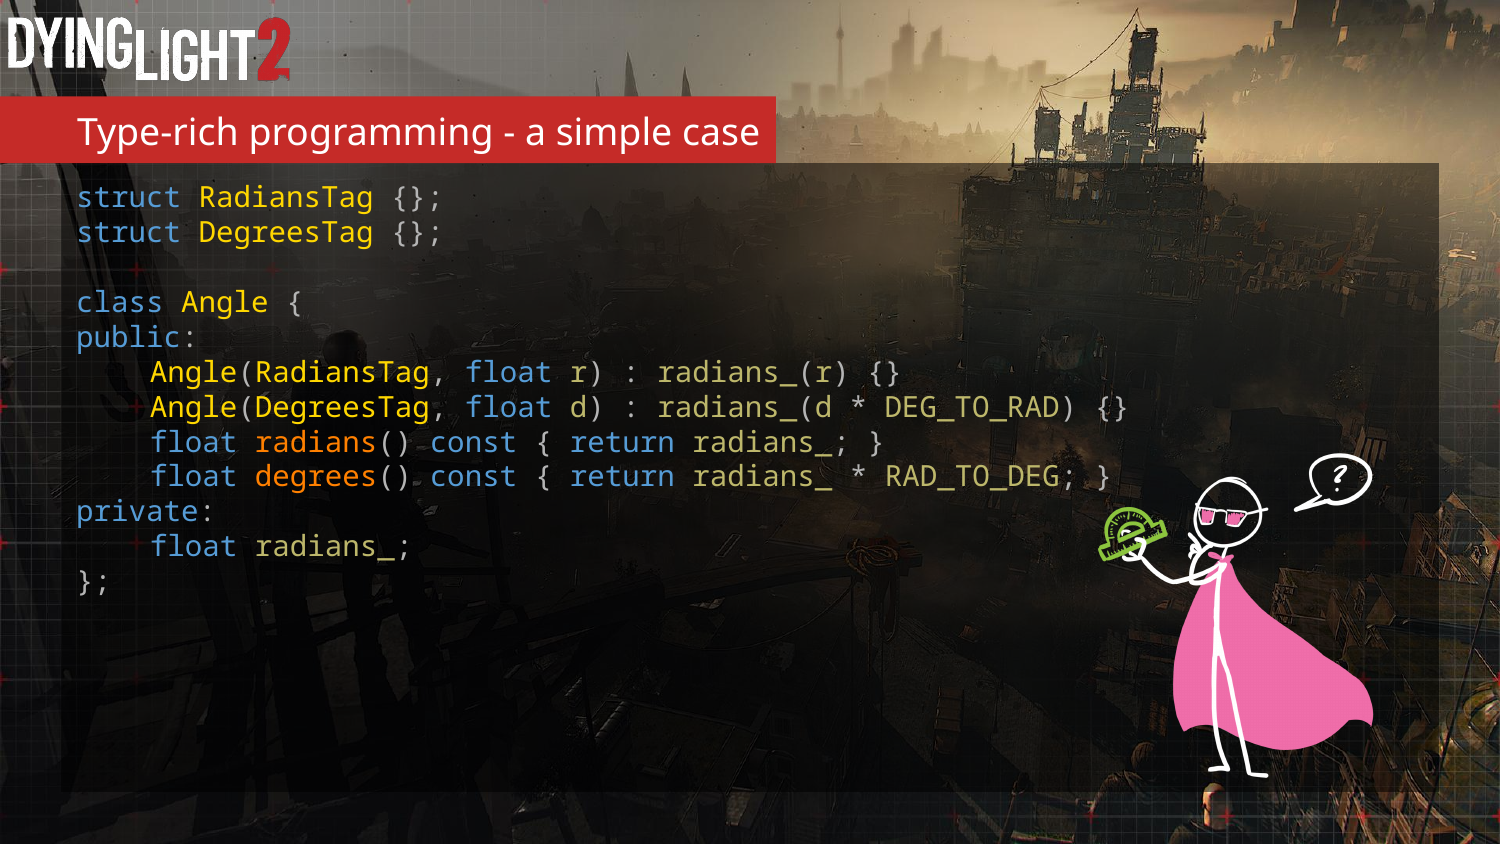

Type-rich programming - a simple case
struct RadiansTag {};
struct DegreesTag {};
class Angle {
public:
	Angle(RadiansTag, float r) : radians_(r) {}
	Angle(DegreesTag, float d) : radians_(d * DEG_TO_RAD) {}
	float radians() const { return radians_; }
	float degrees() const { return radians_ * RAD_TO_DEG; }
private:
	float radians_;
};